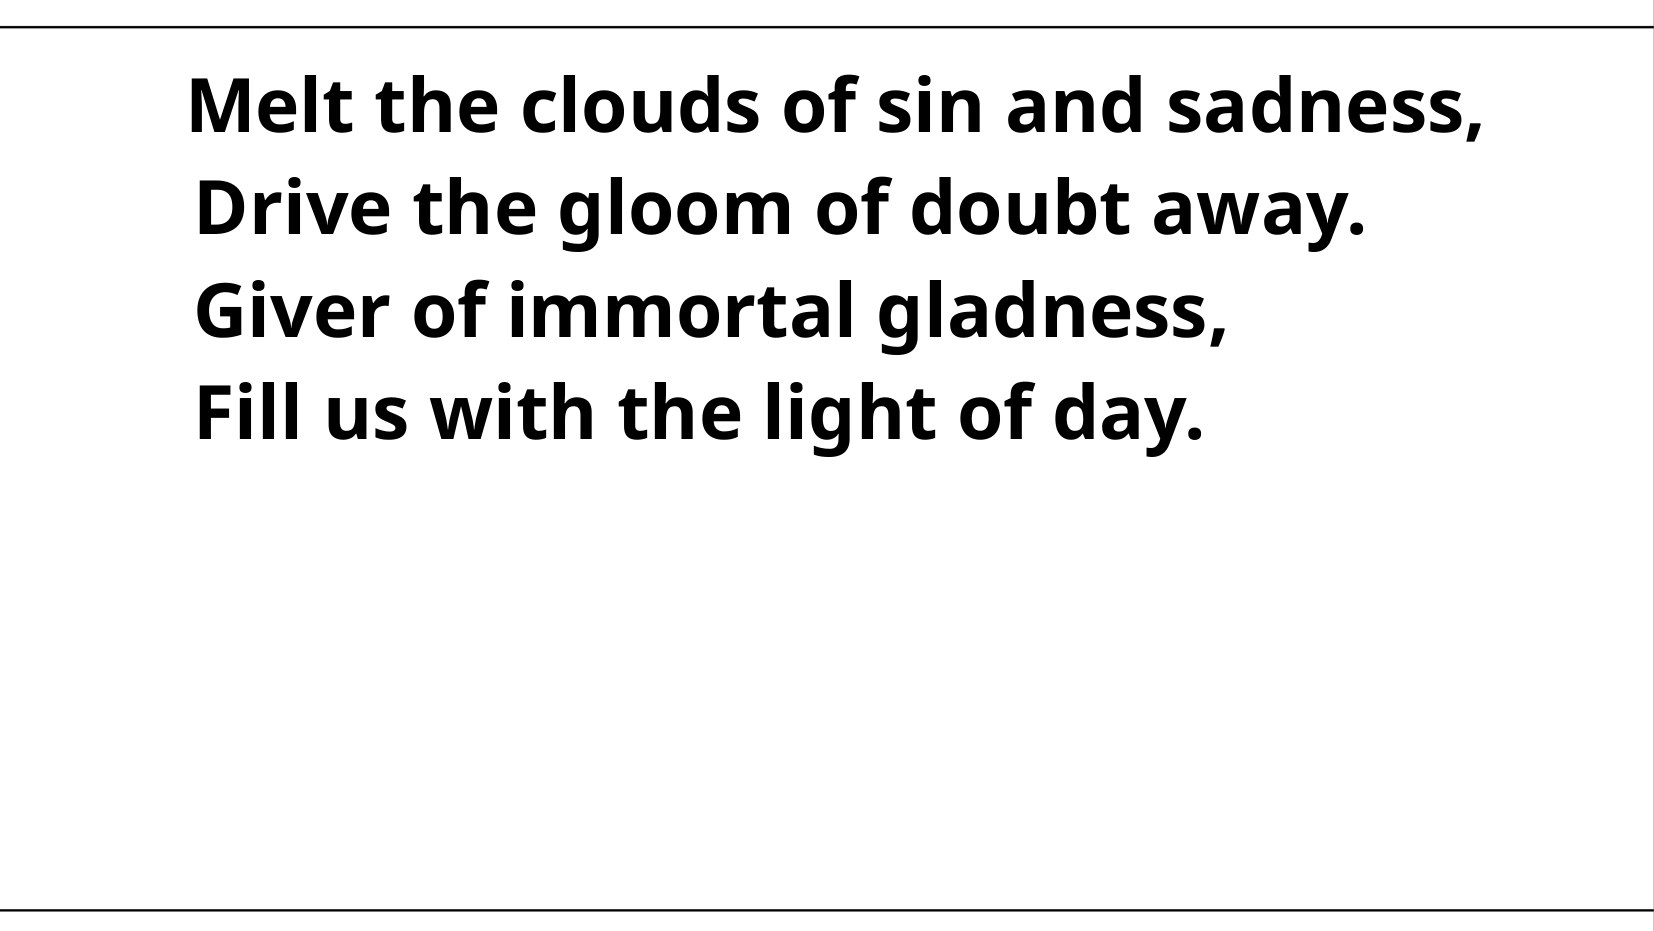

Melt the clouds of sin and sadness,
 Drive the gloom of doubt away.
 Giver of immortal gladness,
 Fill us with the light of day.